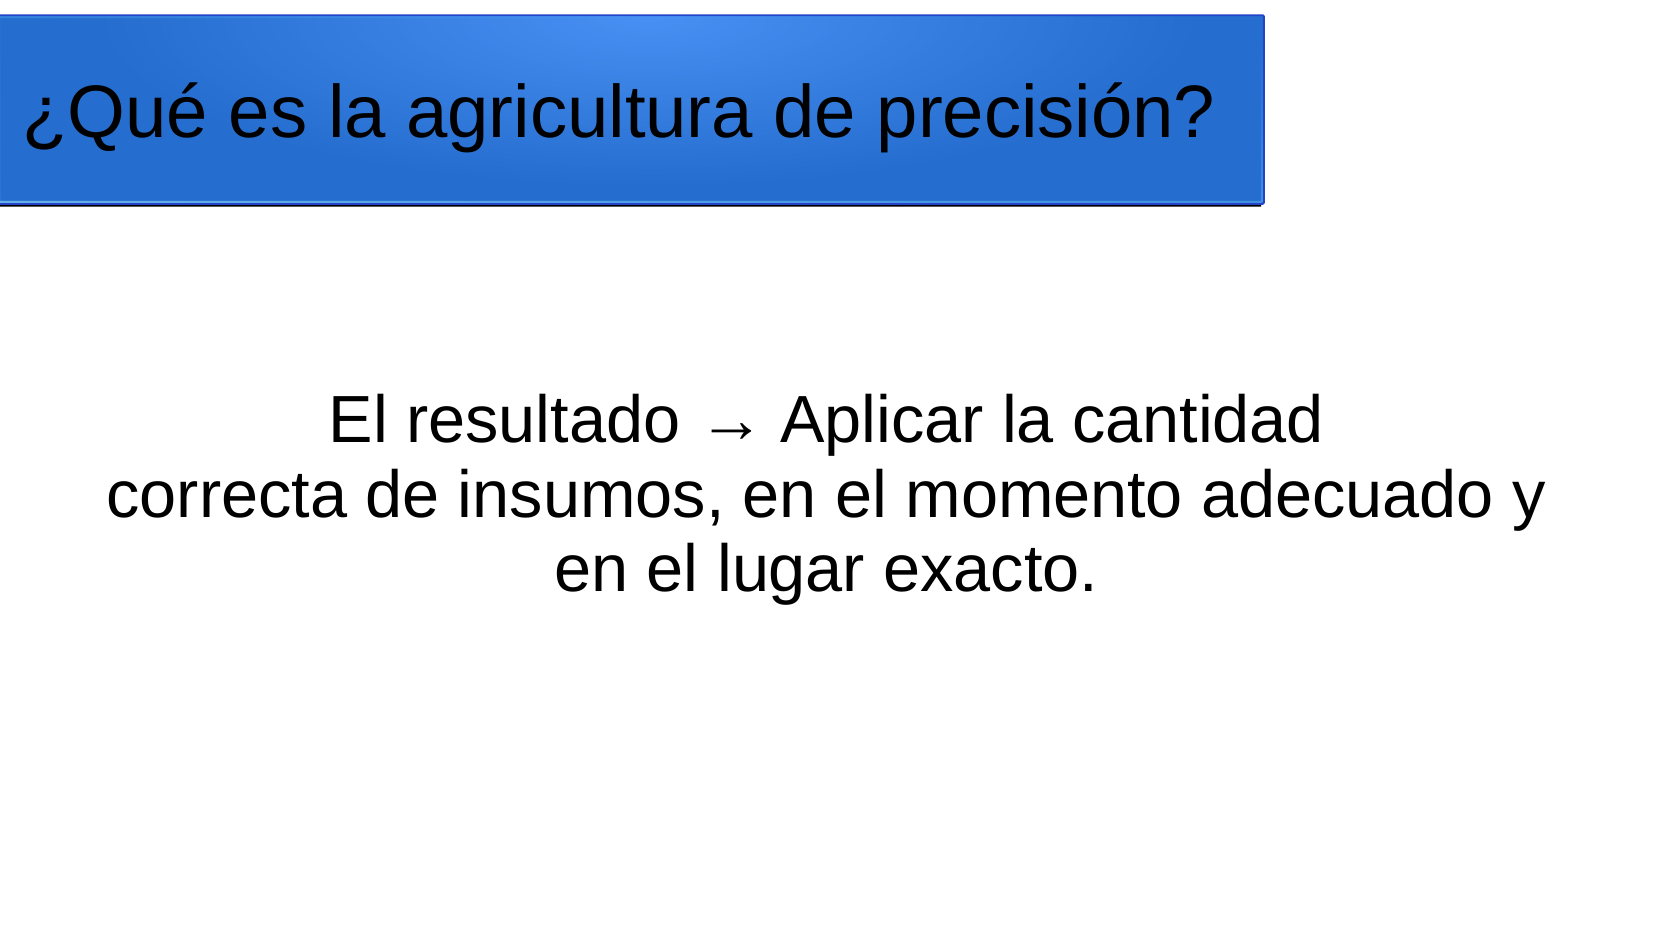

# ¿Qué es la agricultura de precisión?
El resultado → Aplicar la cantidad
correcta de insumos, en el momento adecuado y en el lugar exacto.